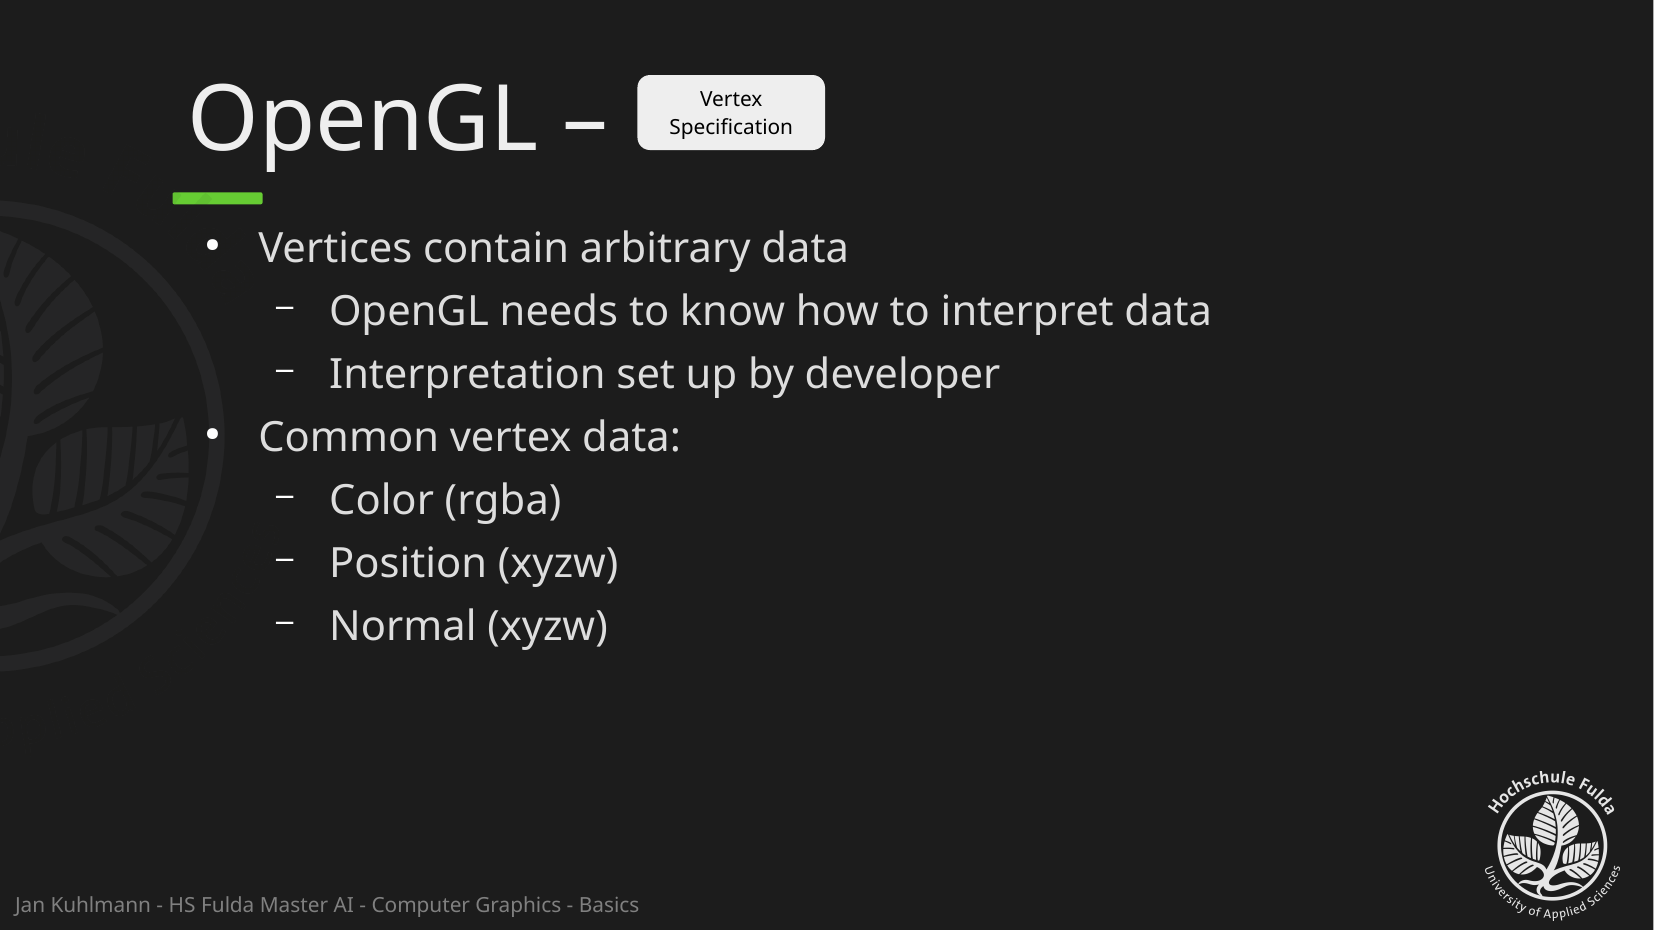

# OpenGL –
Vertex Specification
Vertices contain arbitrary data
OpenGL needs to know how to interpret data
Interpretation set up by developer
Common vertex data:
Color (rgba)
Position (xyzw)
Normal (xyzw)
Jan Kuhlmann - HS Fulda Master AI - Computer Graphics - Basics